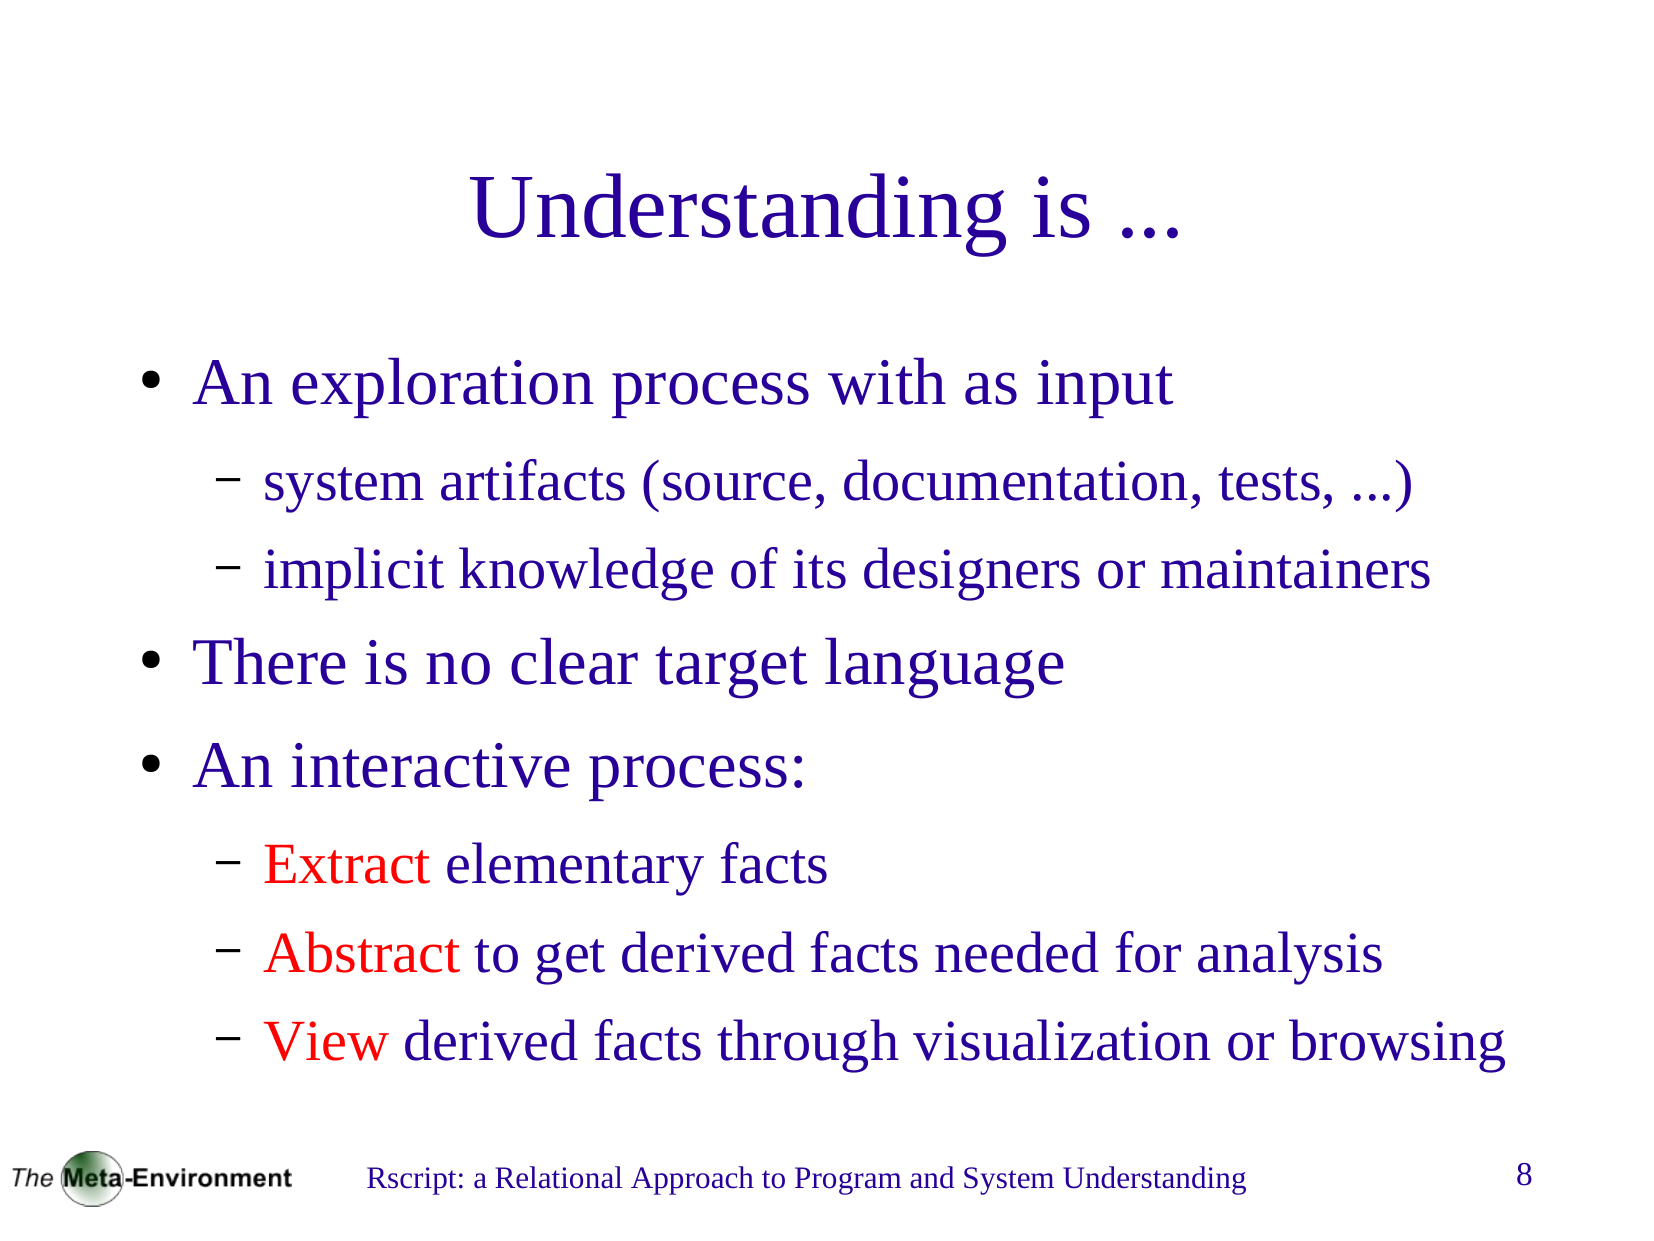

# Understanding is ...
An exploration process with as input
system artifacts (source, documentation, tests, ...)
implicit knowledge of its designers or maintainers
There is no clear target language
An interactive process:
Extract elementary facts
Abstract to get derived facts needed for analysis
View derived facts through visualization or browsing